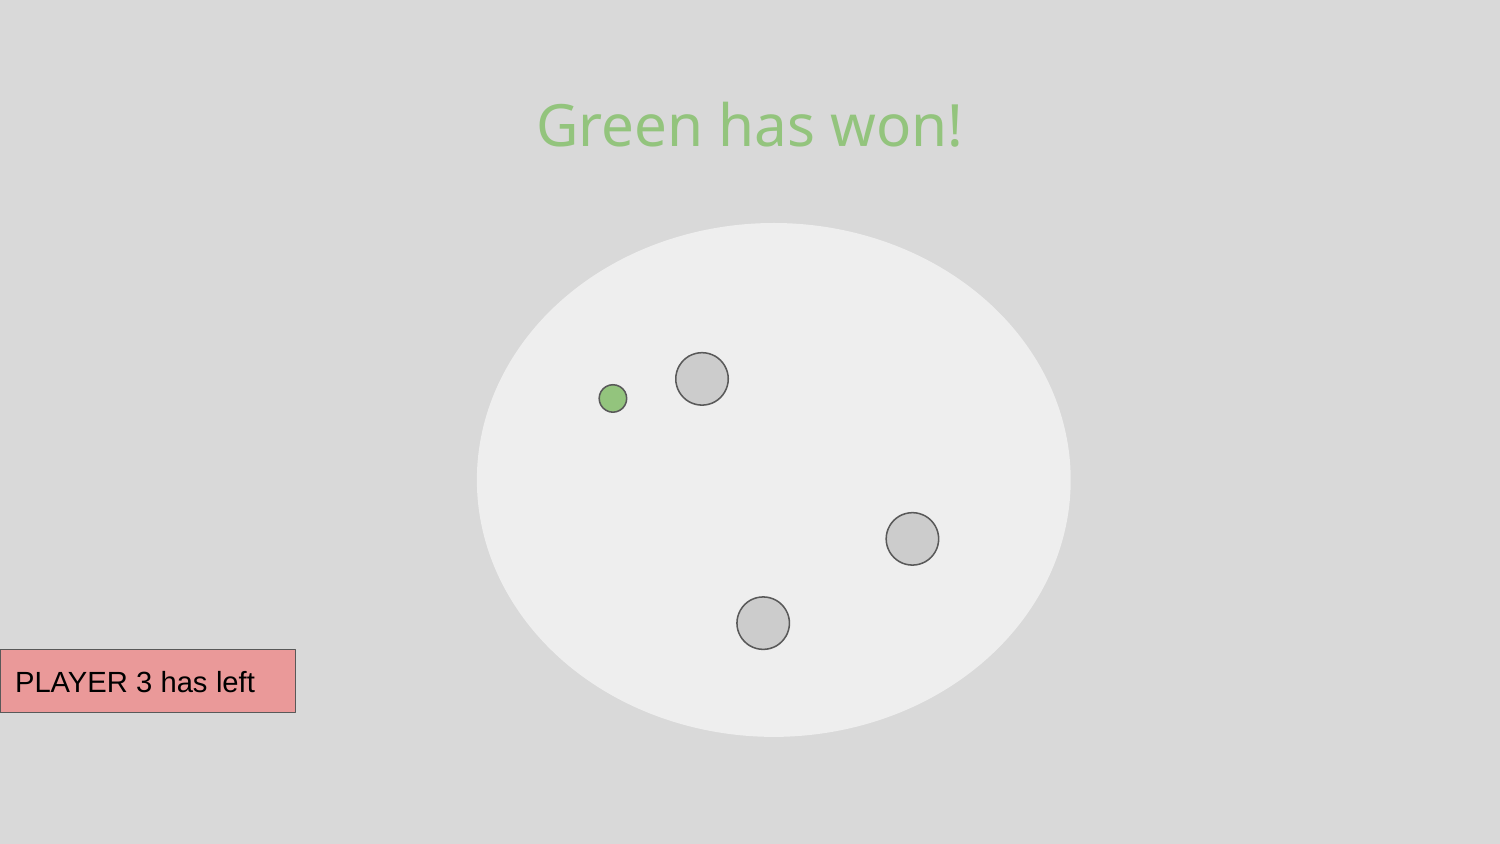

# Green has won!
PLAYER 3 has left